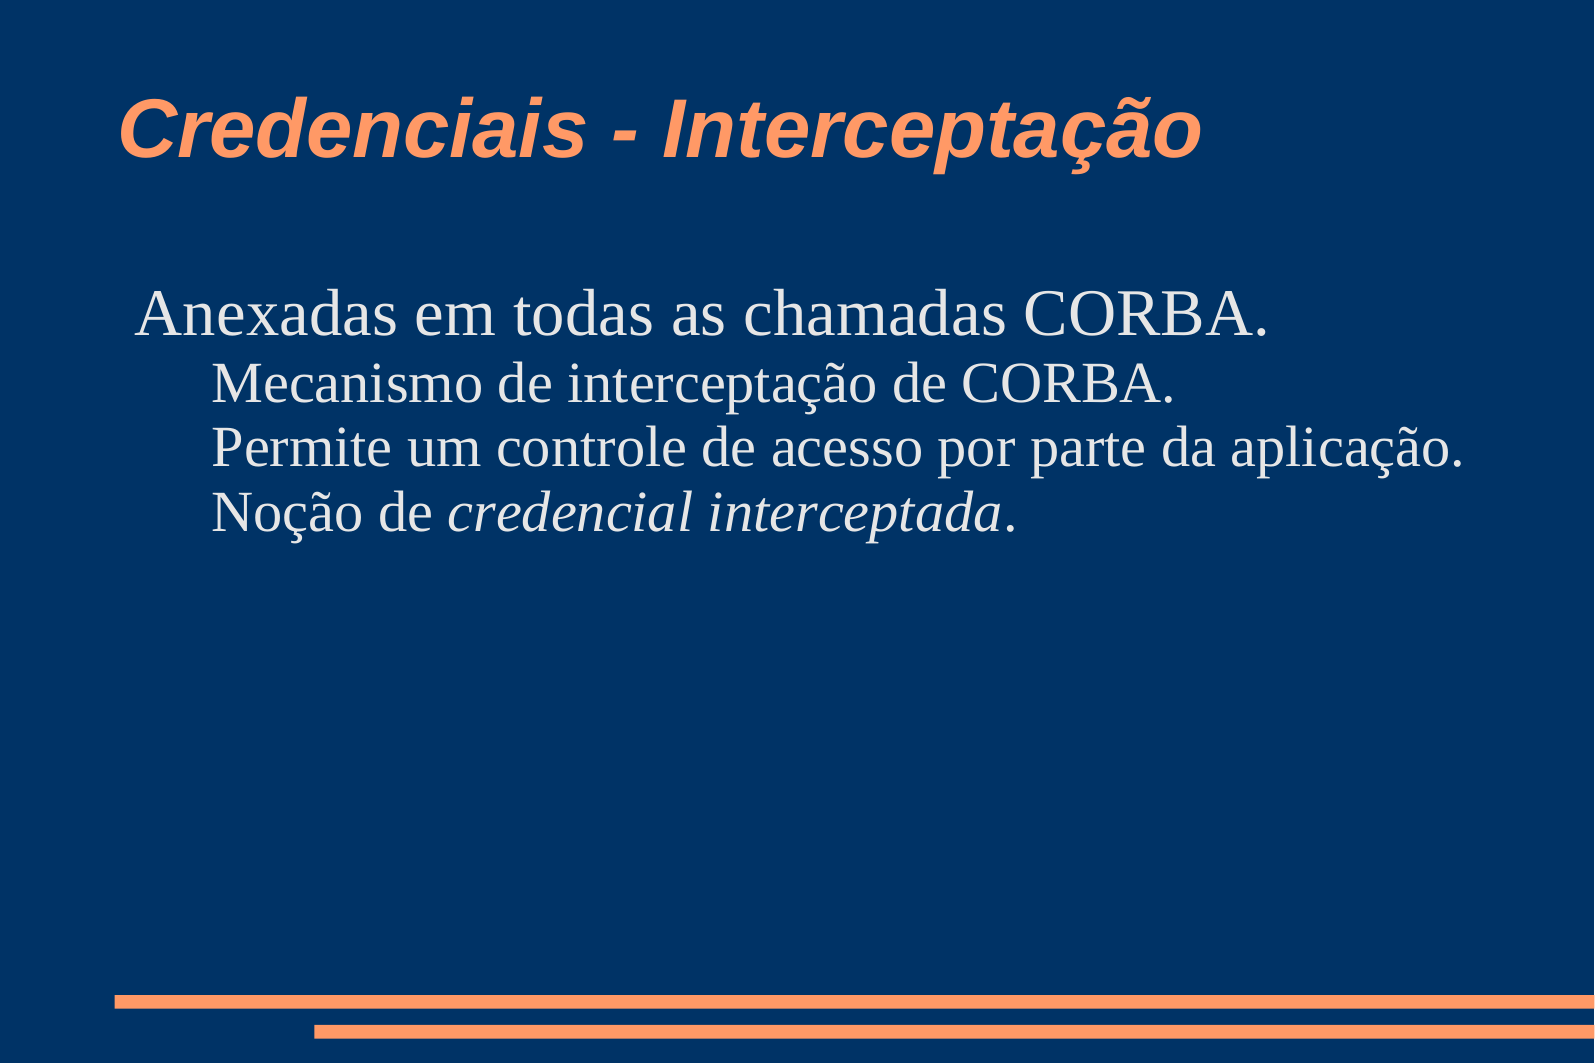

# Credenciais - Interceptação
Anexadas em todas as chamadas CORBA.
Mecanismo de interceptação de CORBA.
Permite um controle de acesso por parte da aplicação.
Noção de credencial interceptada.